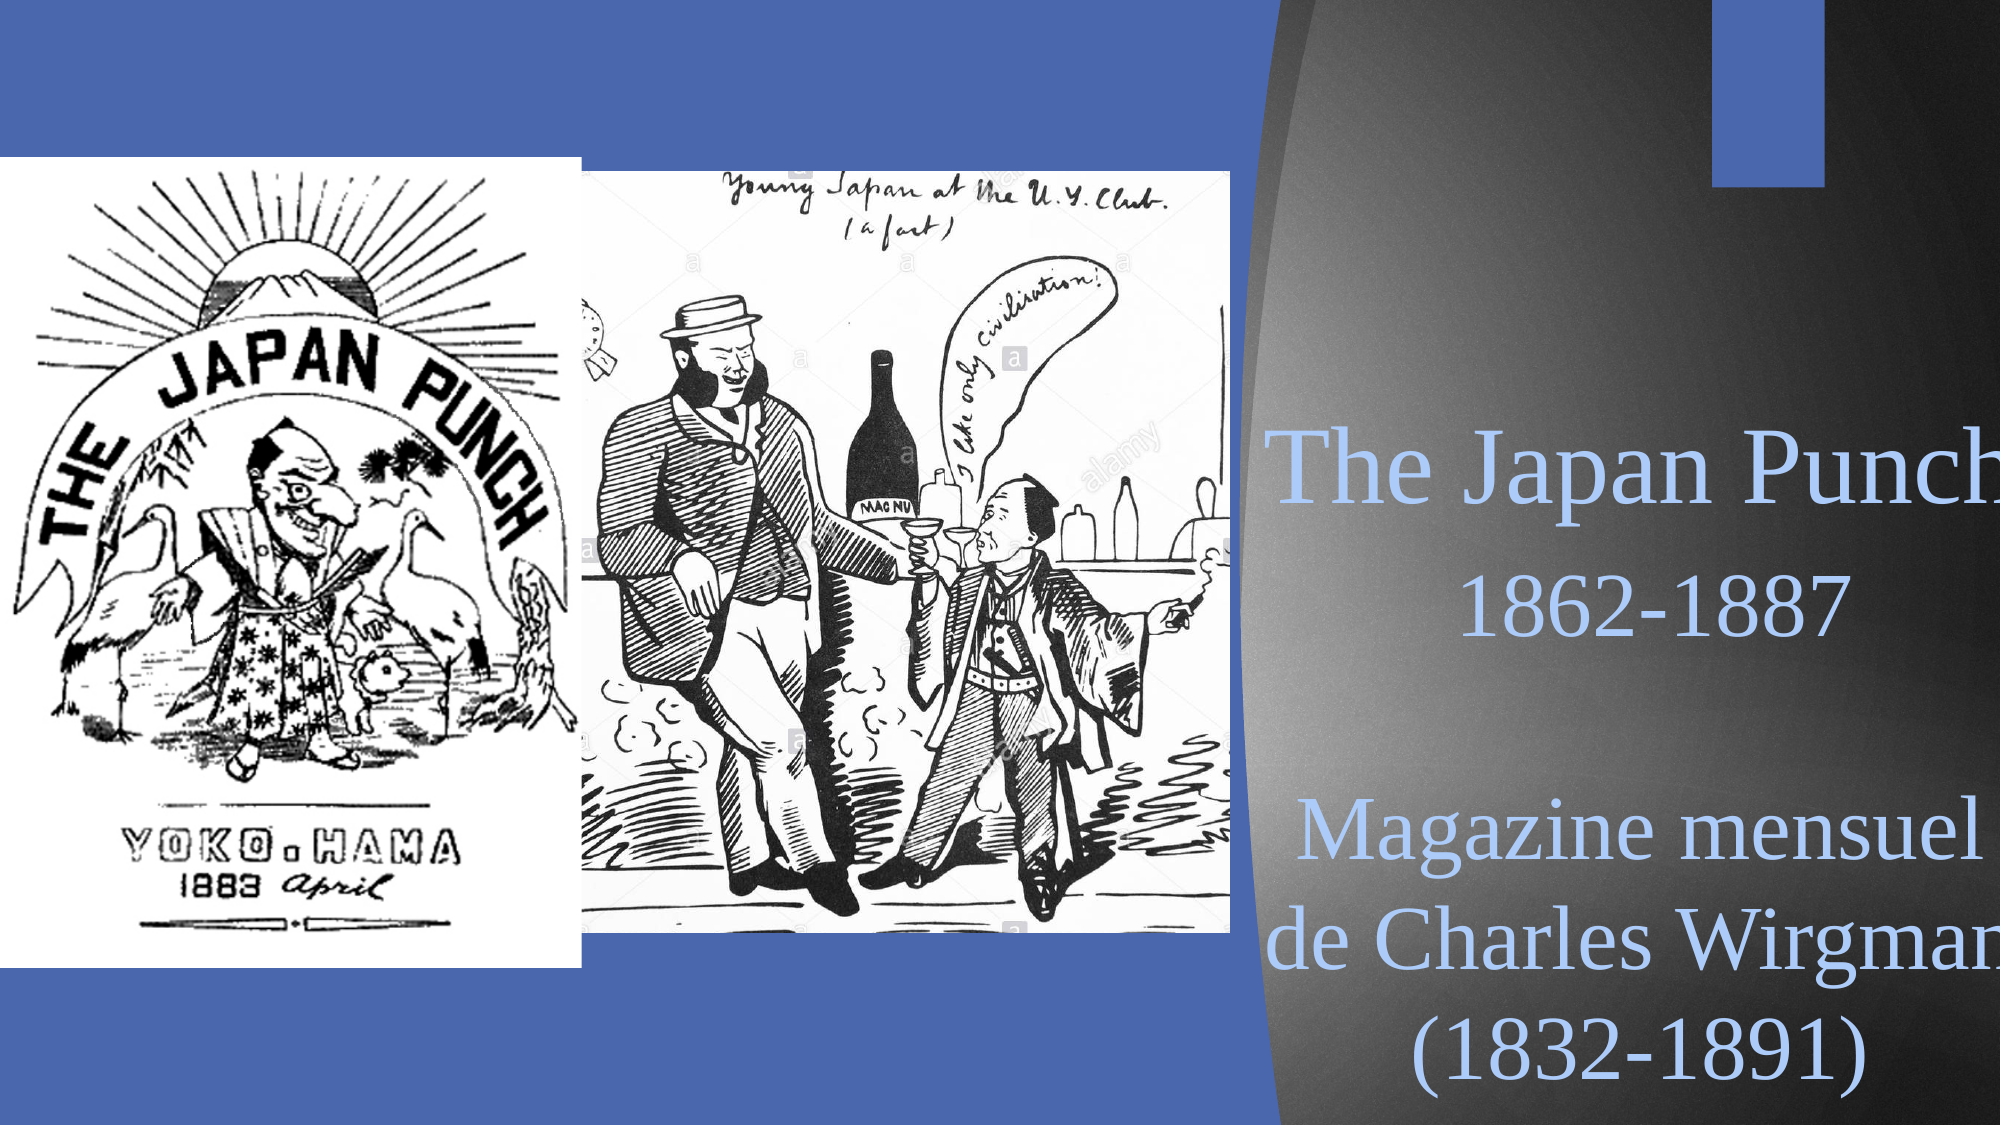

# The Japan Punch 1862-1887 Magazine mensuel de Charles Wirgman (1832-1891)